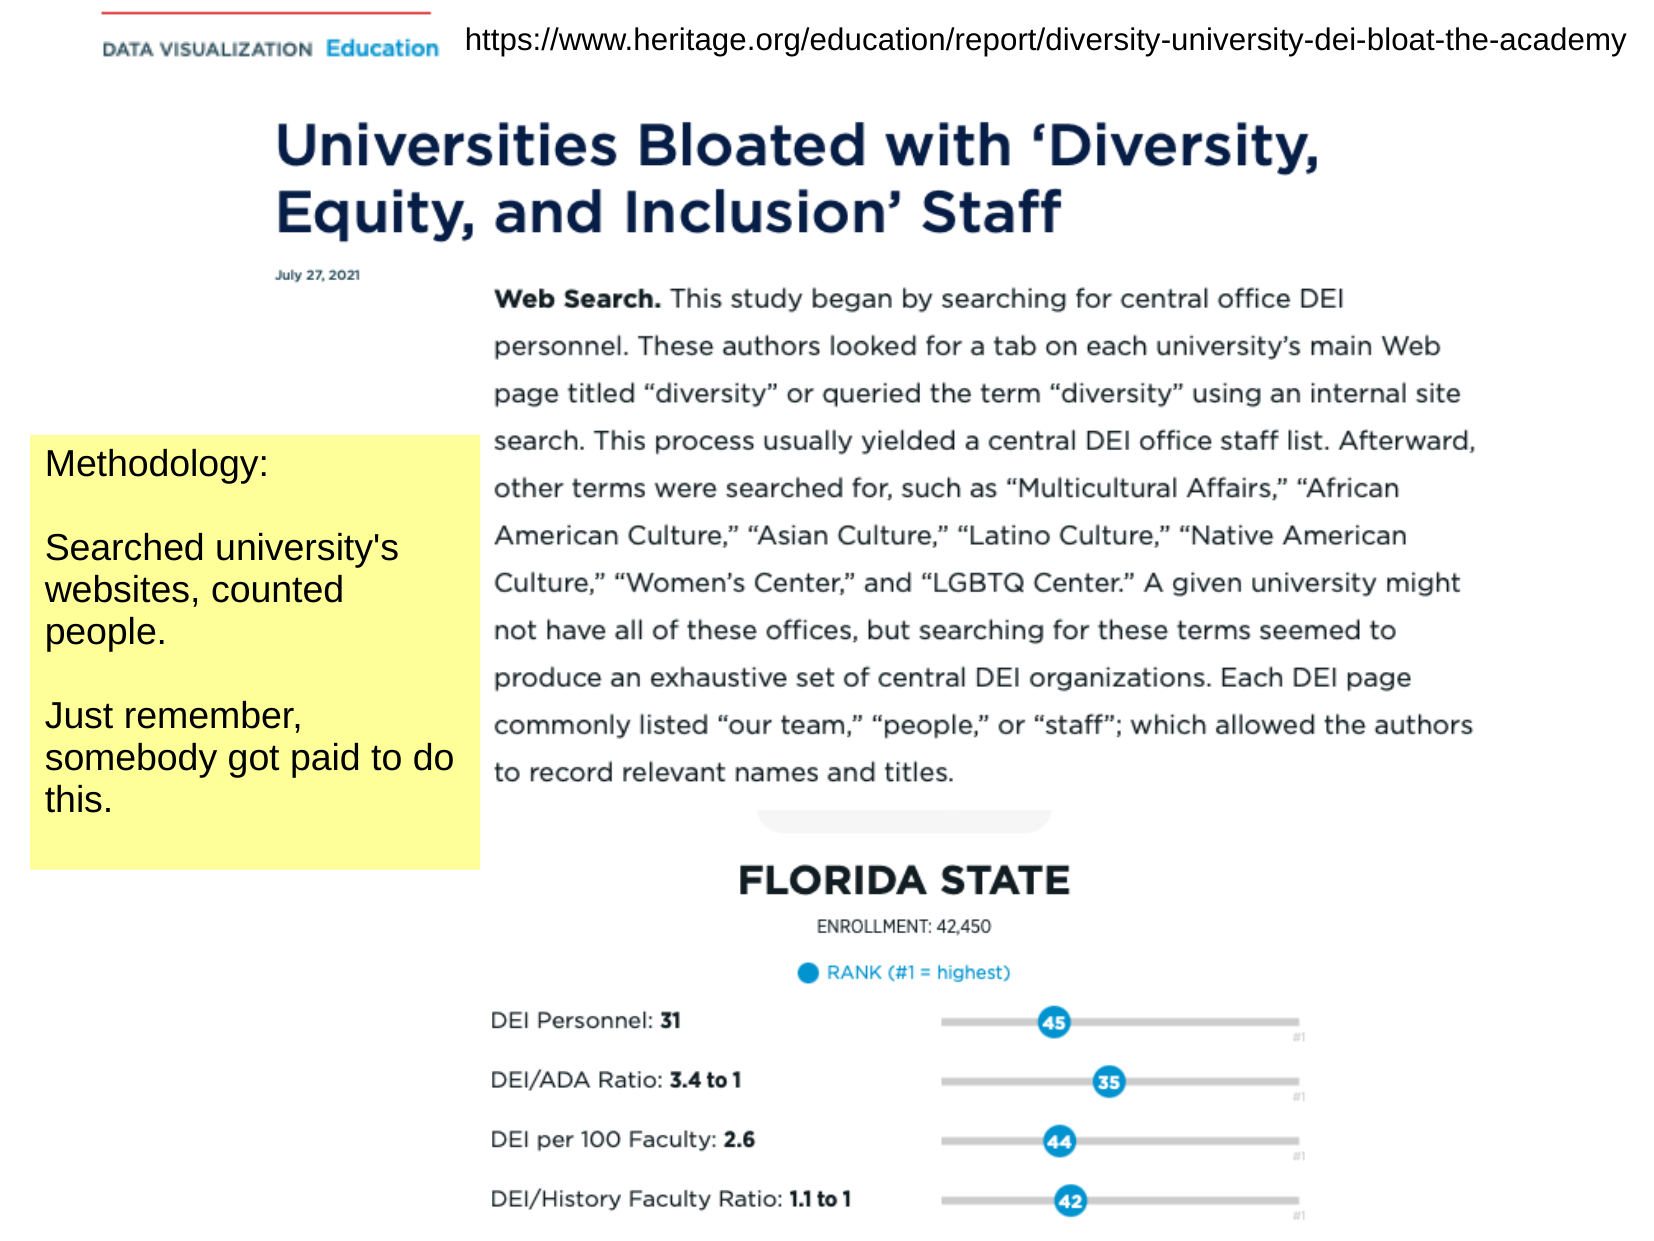

https://www.heritage.org/education/report/diversity-university-dei-bloat-the-academy
Methodology:
Searched university's websites, counted people.
Just remember, somebody got paid to do this.